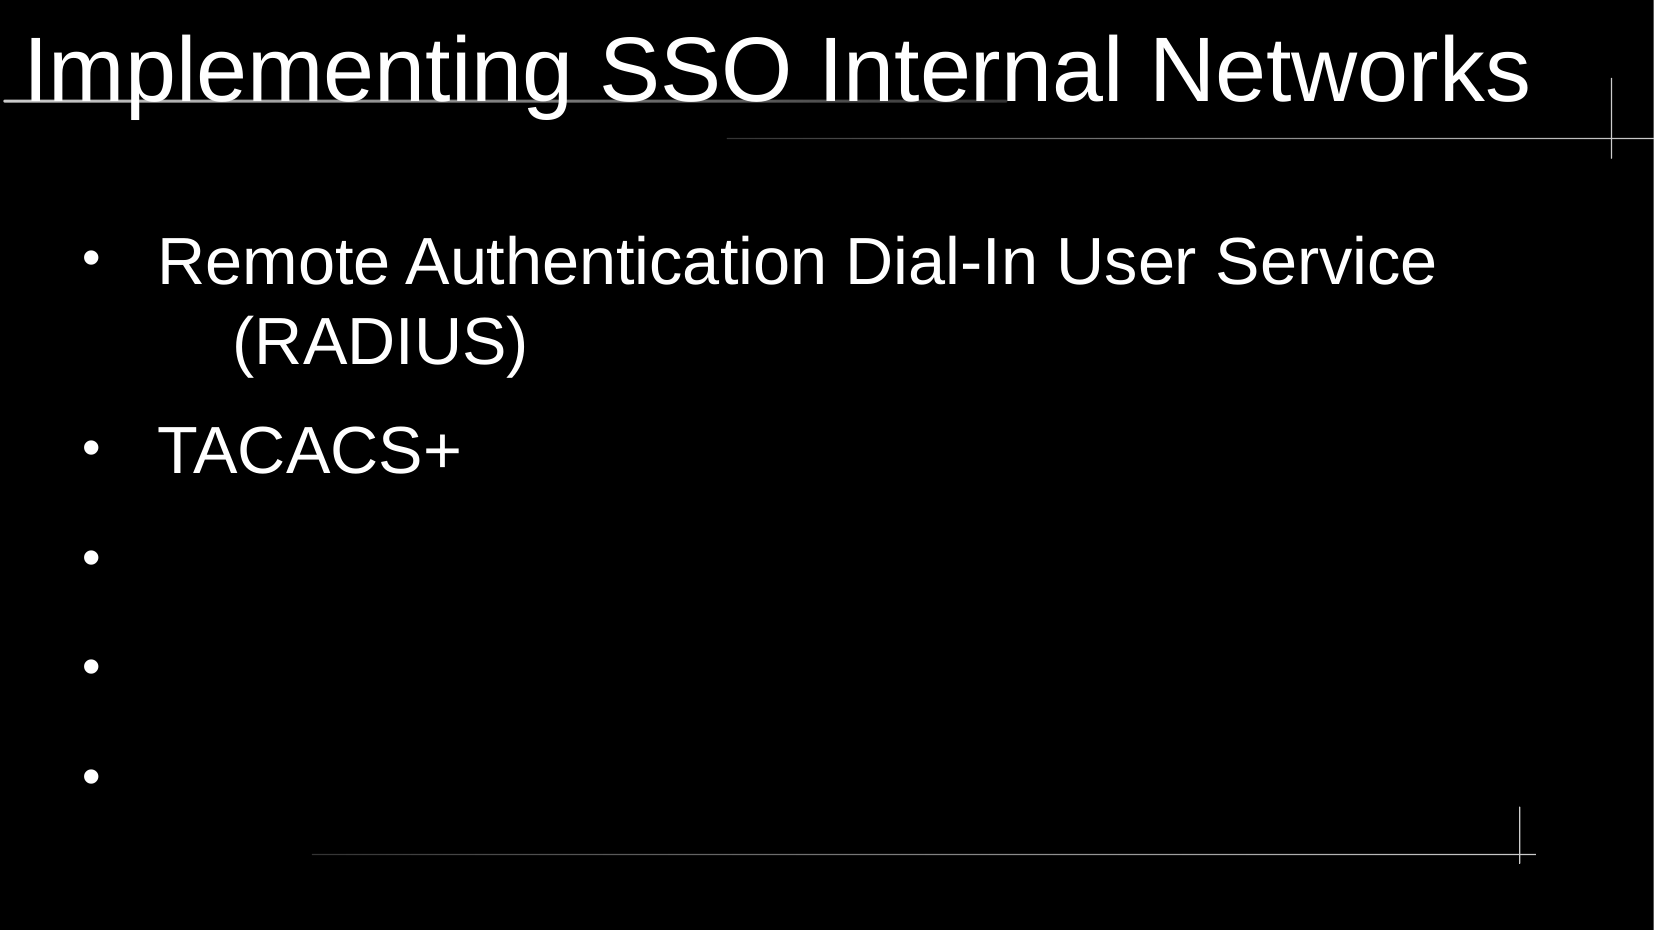

# Implementing SSO Internal Networks
Remote Authentication Dial-In User Service (RADIUS)
TACACS+